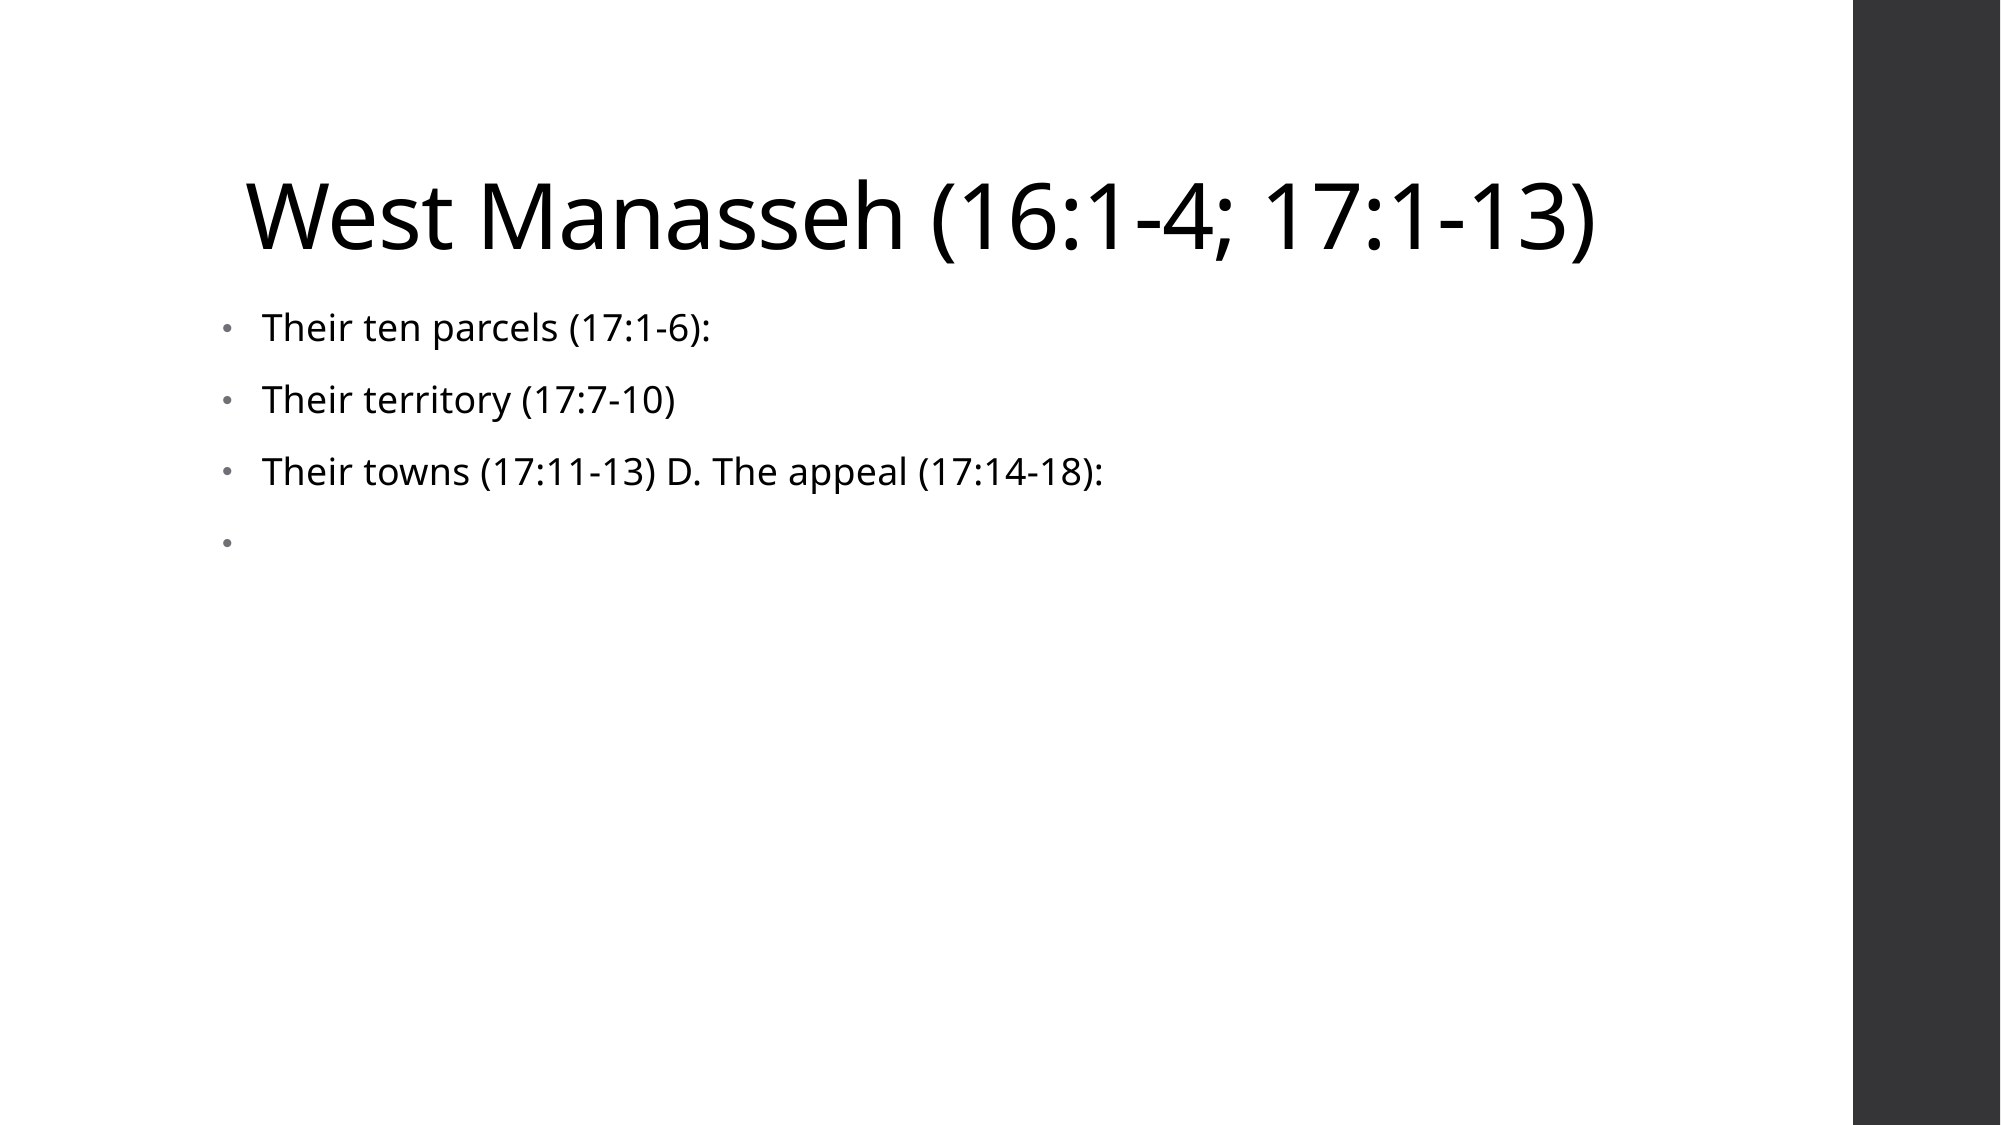

# West Manasseh (16:1-4; 17:1-13)
 Their ten parcels (17:1-6):
 Their territory (17:7-10)
 Their towns (17:11-13) D. The appeal (17:14-18):